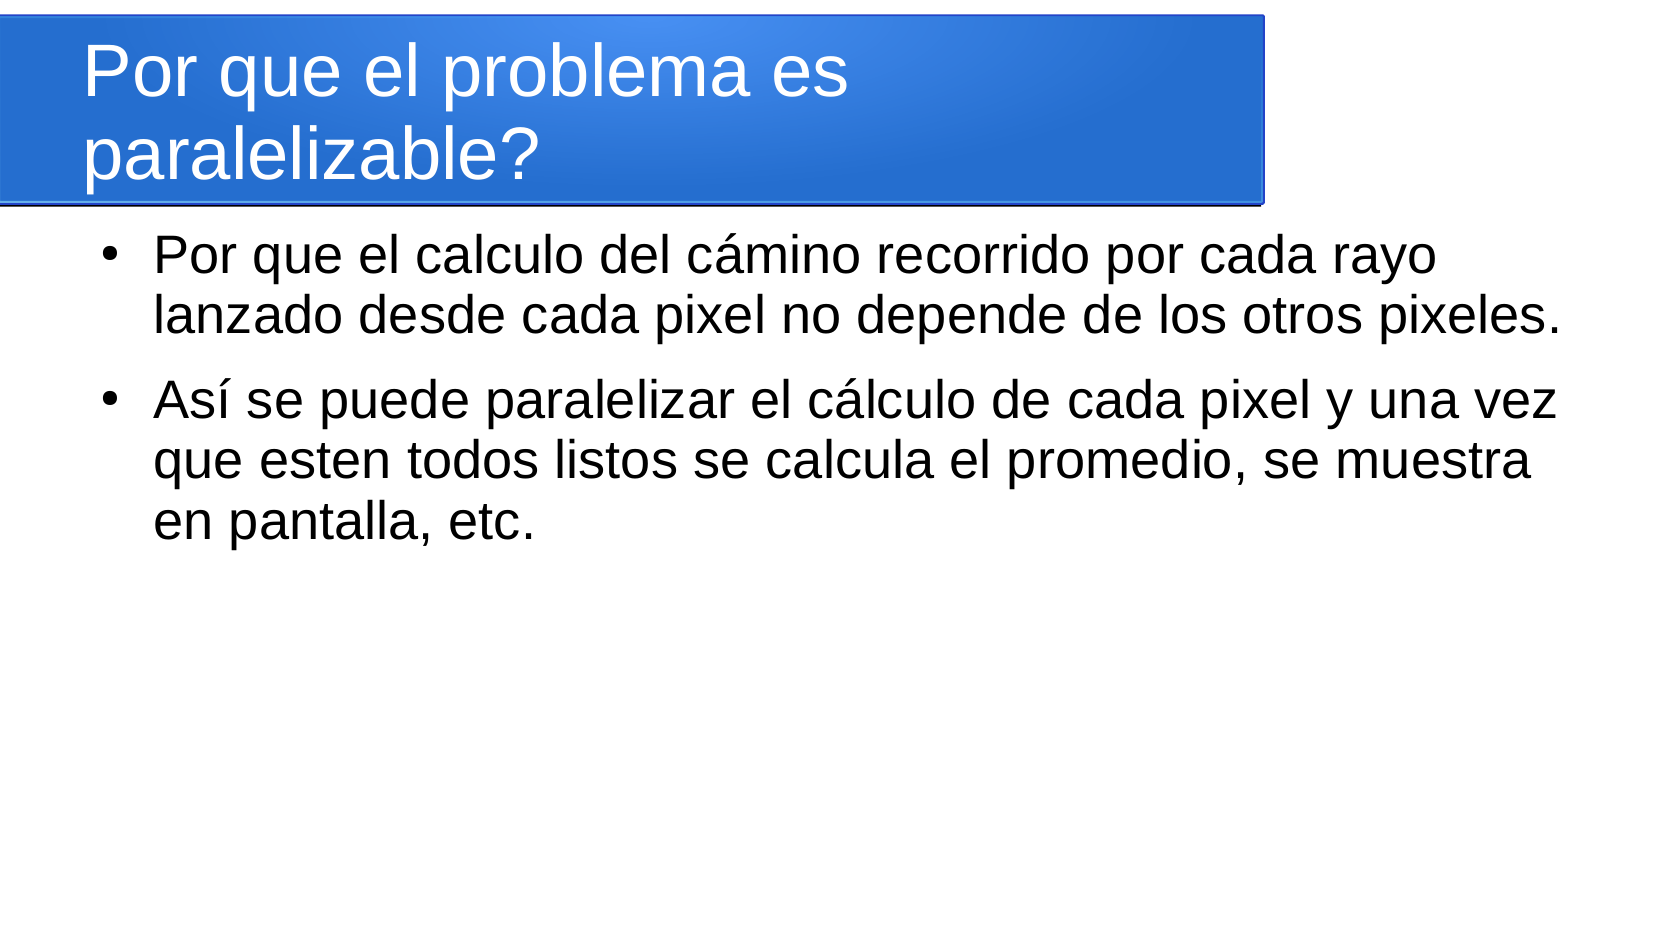

# Por que el problema es paralelizable?
Por que el calculo del cámino recorrido por cada rayo lanzado desde cada pixel no depende de los otros pixeles.
Así se puede paralelizar el cálculo de cada pixel y una vez que esten todos listos se calcula el promedio, se muestra en pantalla, etc.